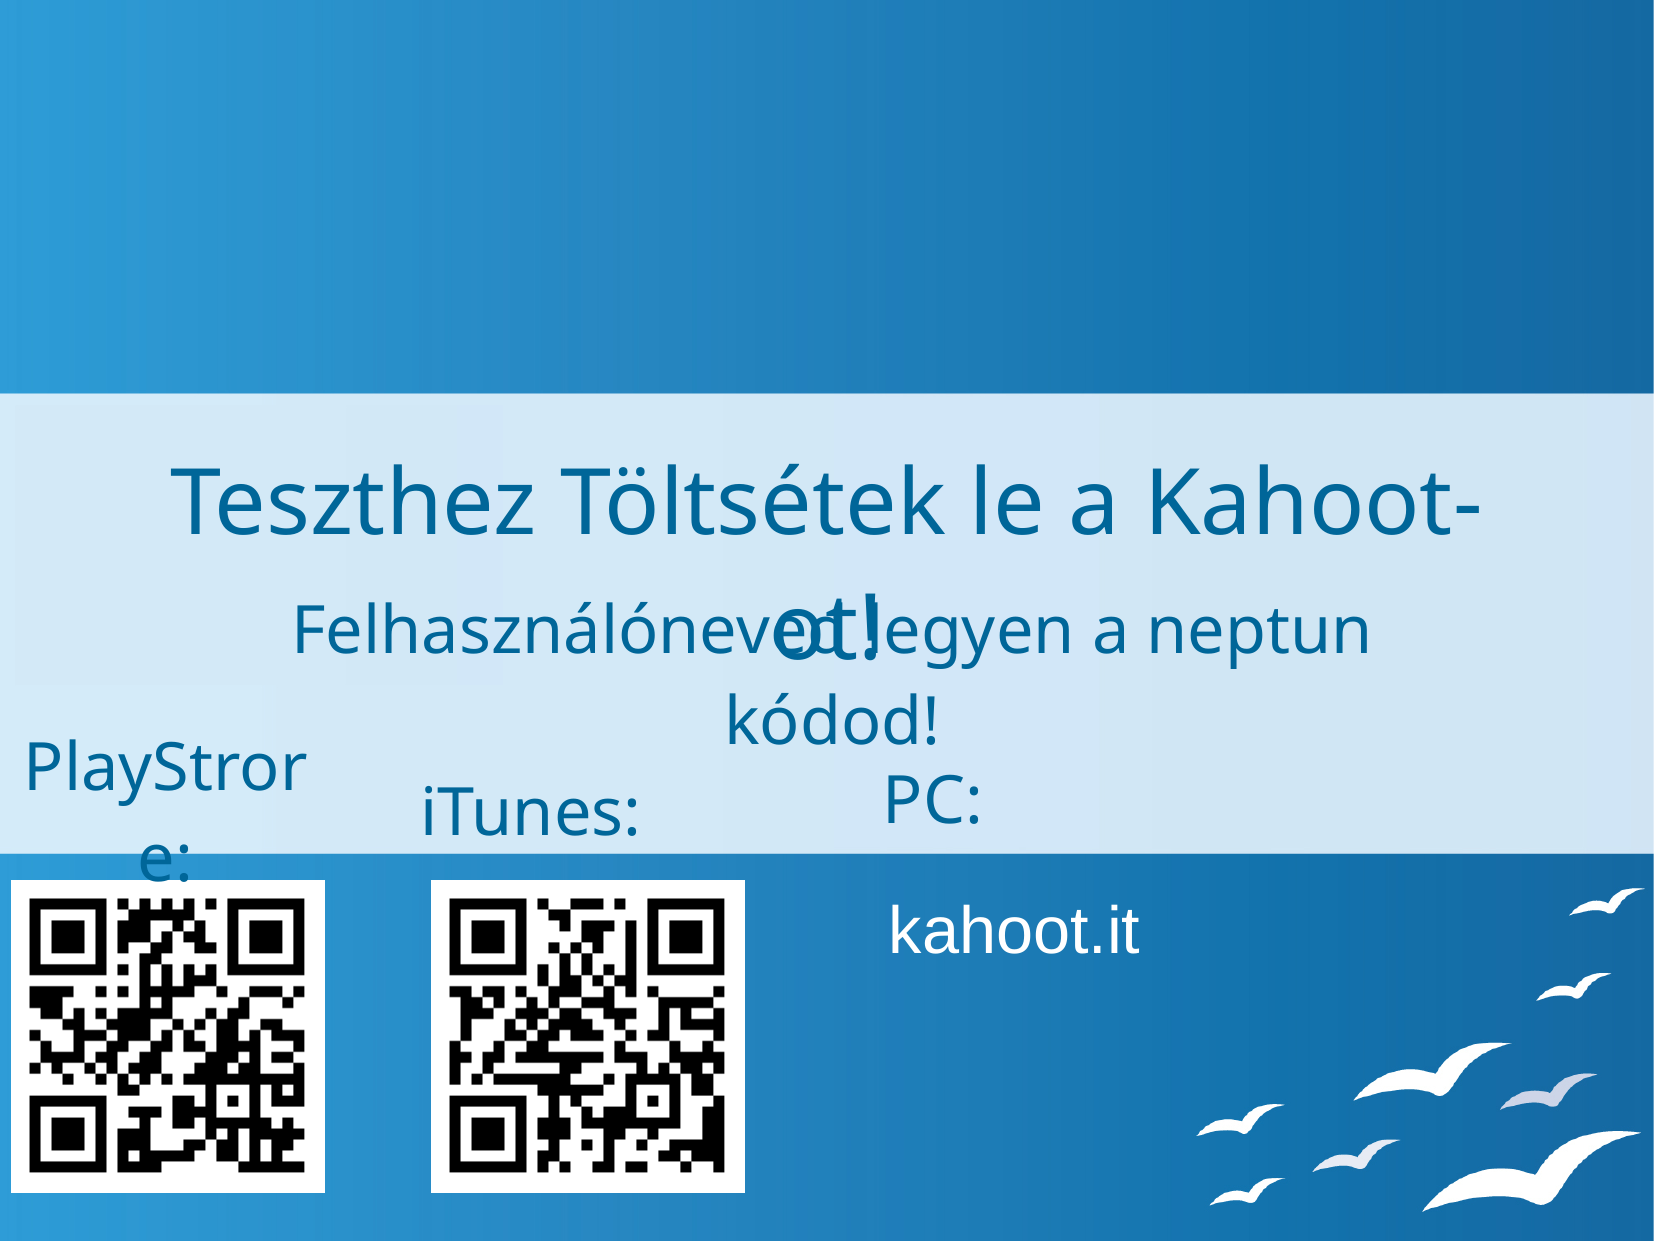

# Teszthez Töltsétek le a Kahoot-ot!
Felhasználóneved legyen a neptun kódod!
PlayStrore:
PC:
iTunes:
kahoot.it